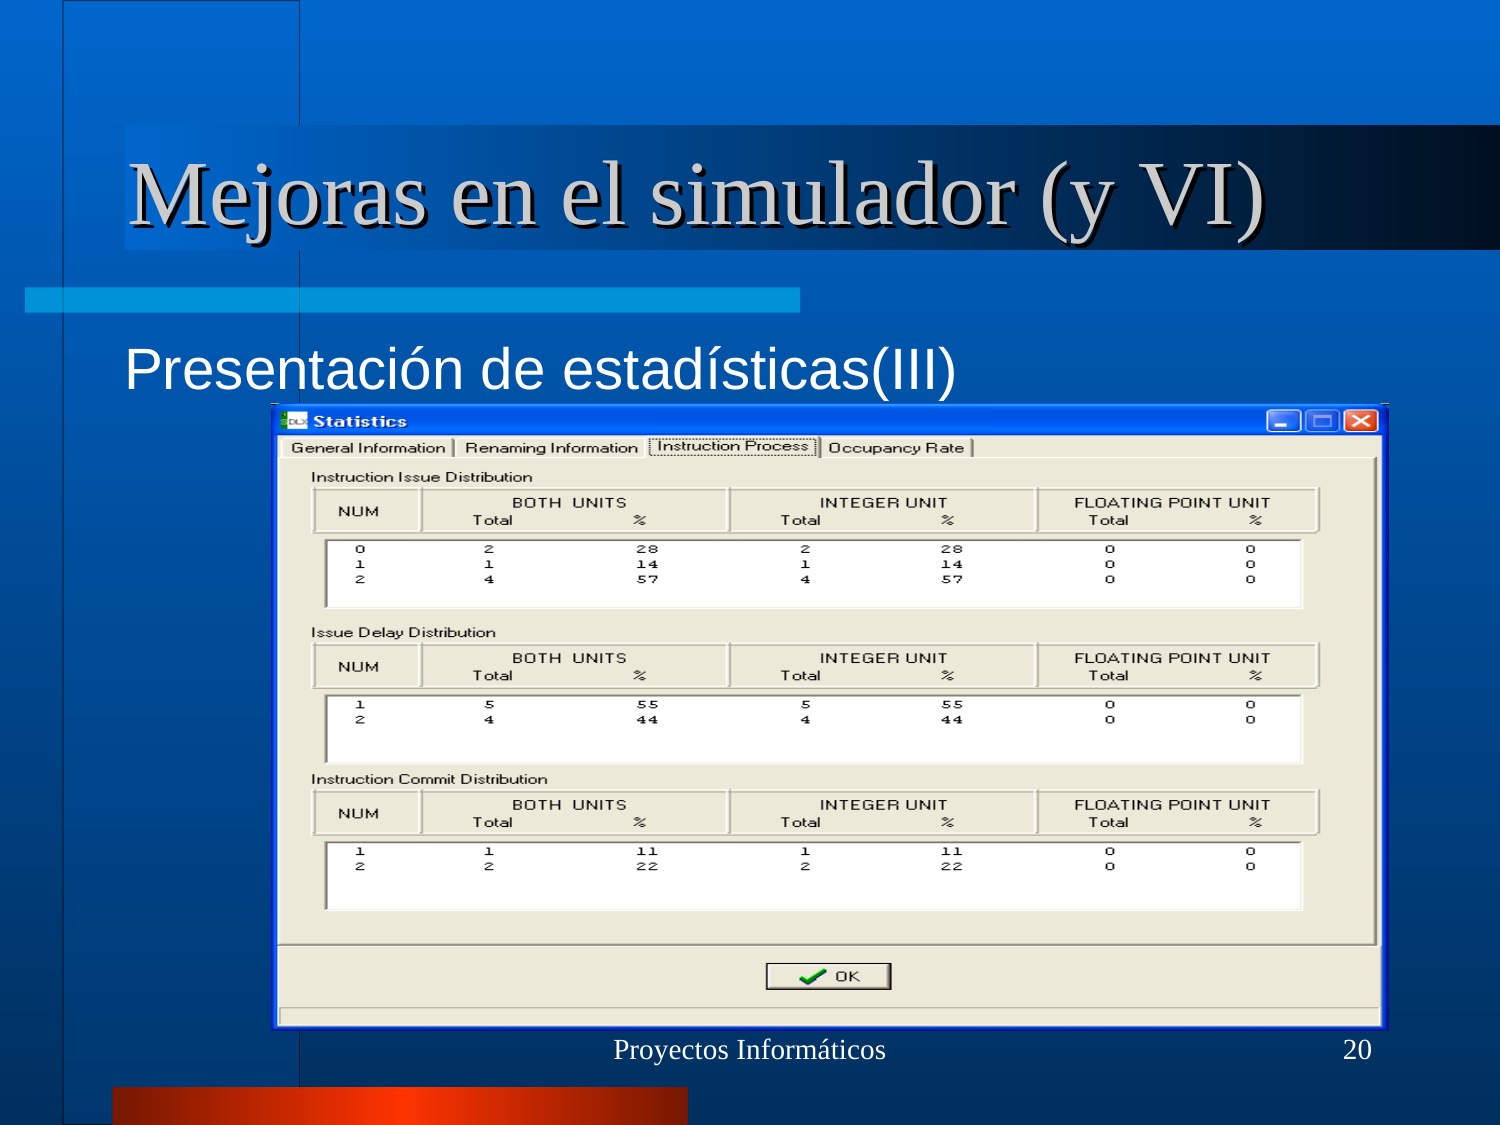

# Mejoras en el simulador (y VI)
Presentación de estadísticas(III)
Proyectos Informáticos
20